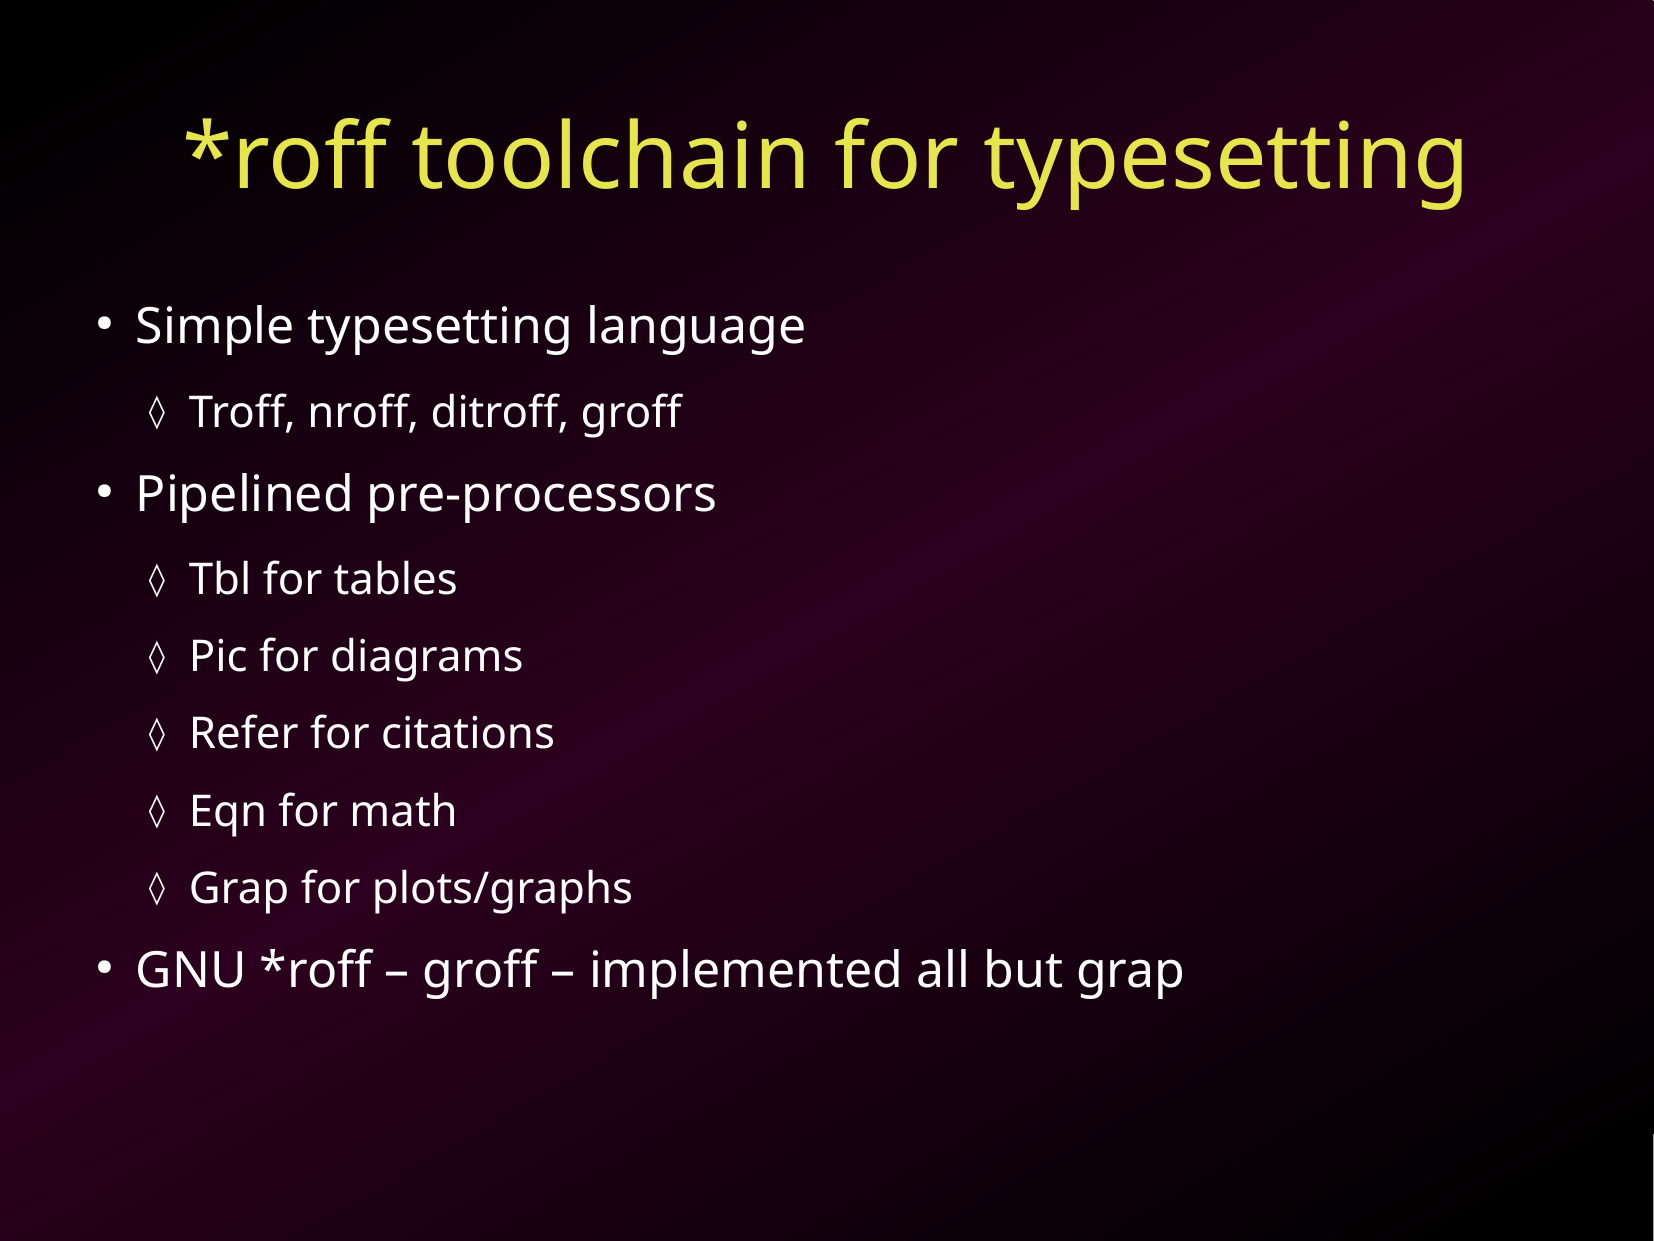

# *roff toolchain for typesetting
Simple typesetting language
Troff, nroff, ditroff, groff
Pipelined pre-processors
Tbl for tables
Pic for diagrams
Refer for citations
Eqn for math
Grap for plots/graphs
GNU *roff – groff – implemented all but grap